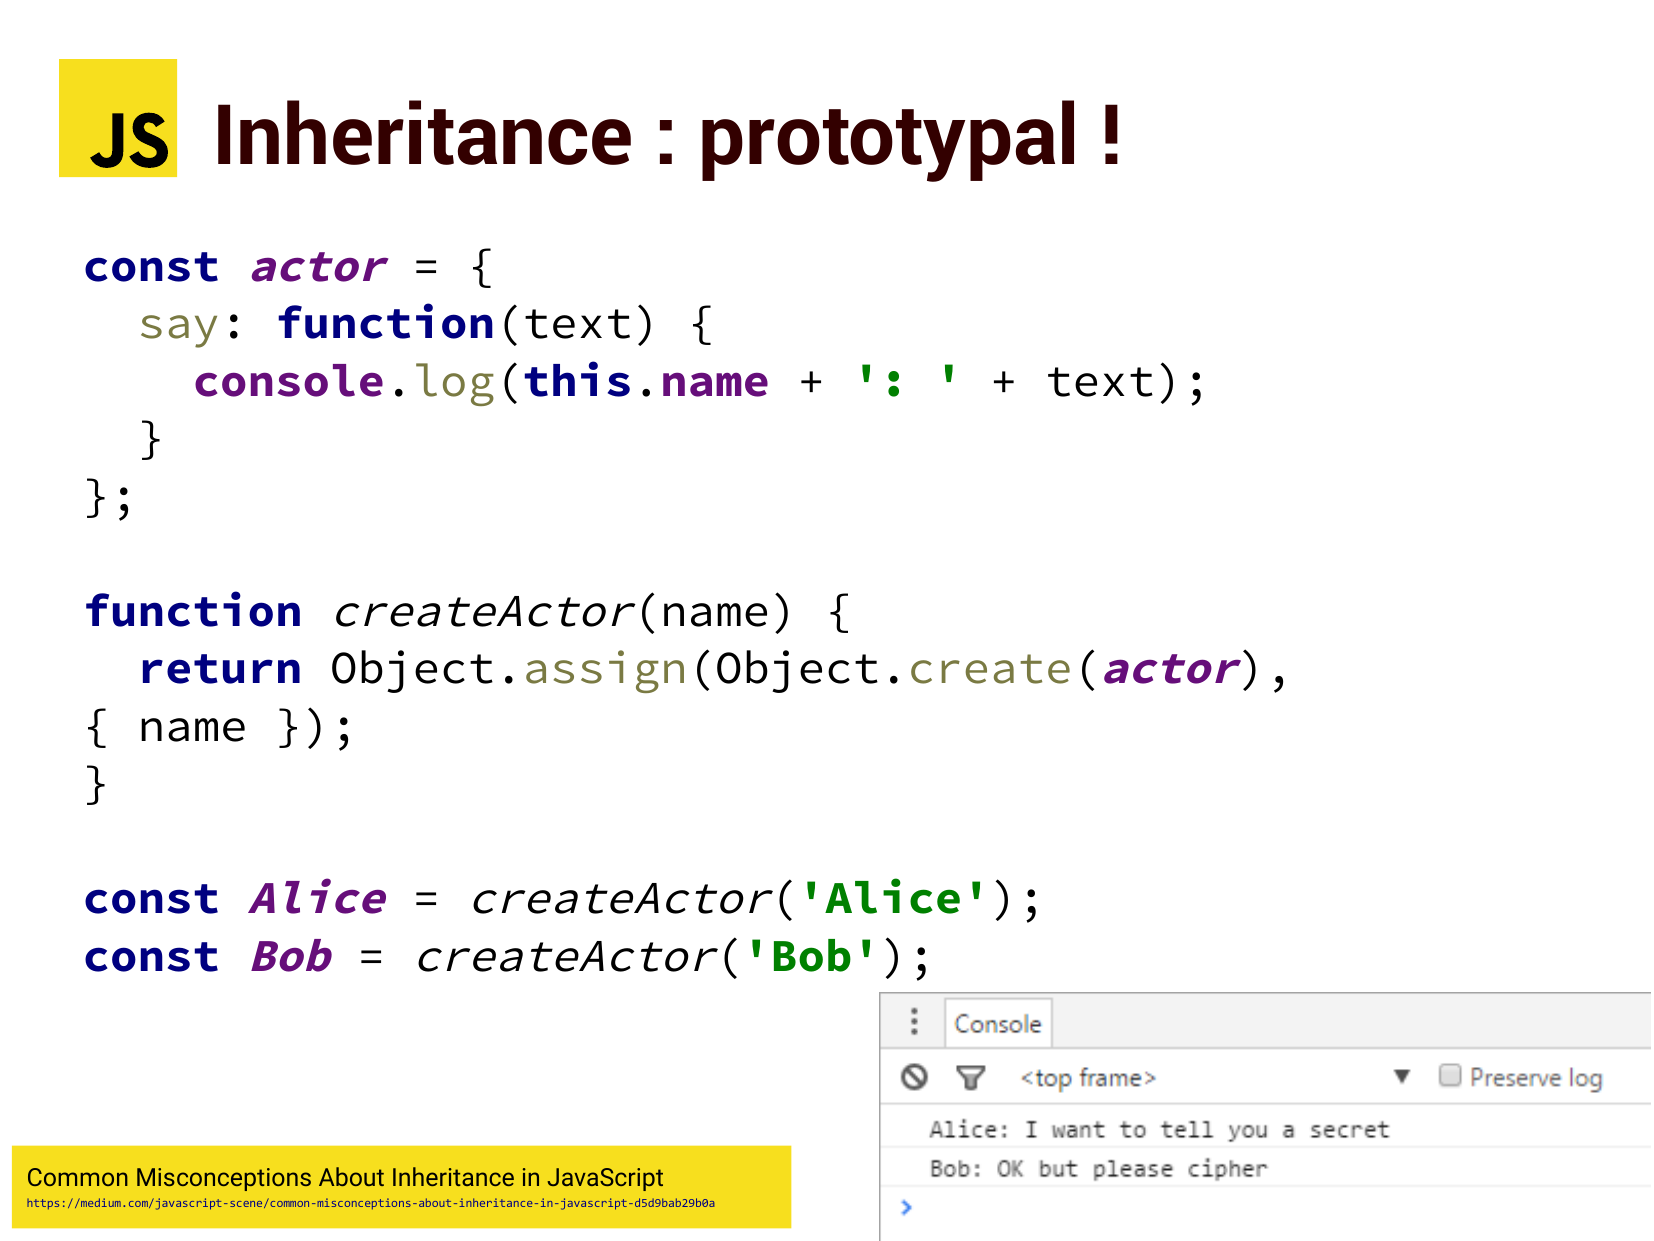

# Inheritance : prototypal !
const actor = {
 say: function(text) {
 console.log(this.name + ': ' + text);
 }
};
function createActor(name) {
 return Object.assign(Object.create(actor), { name });
}
const Alice = createActor('Alice');
const Bob = createActor('Bob');
Common Misconceptions About Inheritance in JavaScript
https://medium.com/javascript-scene/common-misconceptions-about-inheritance-in-javascript-d5d9bab29b0a